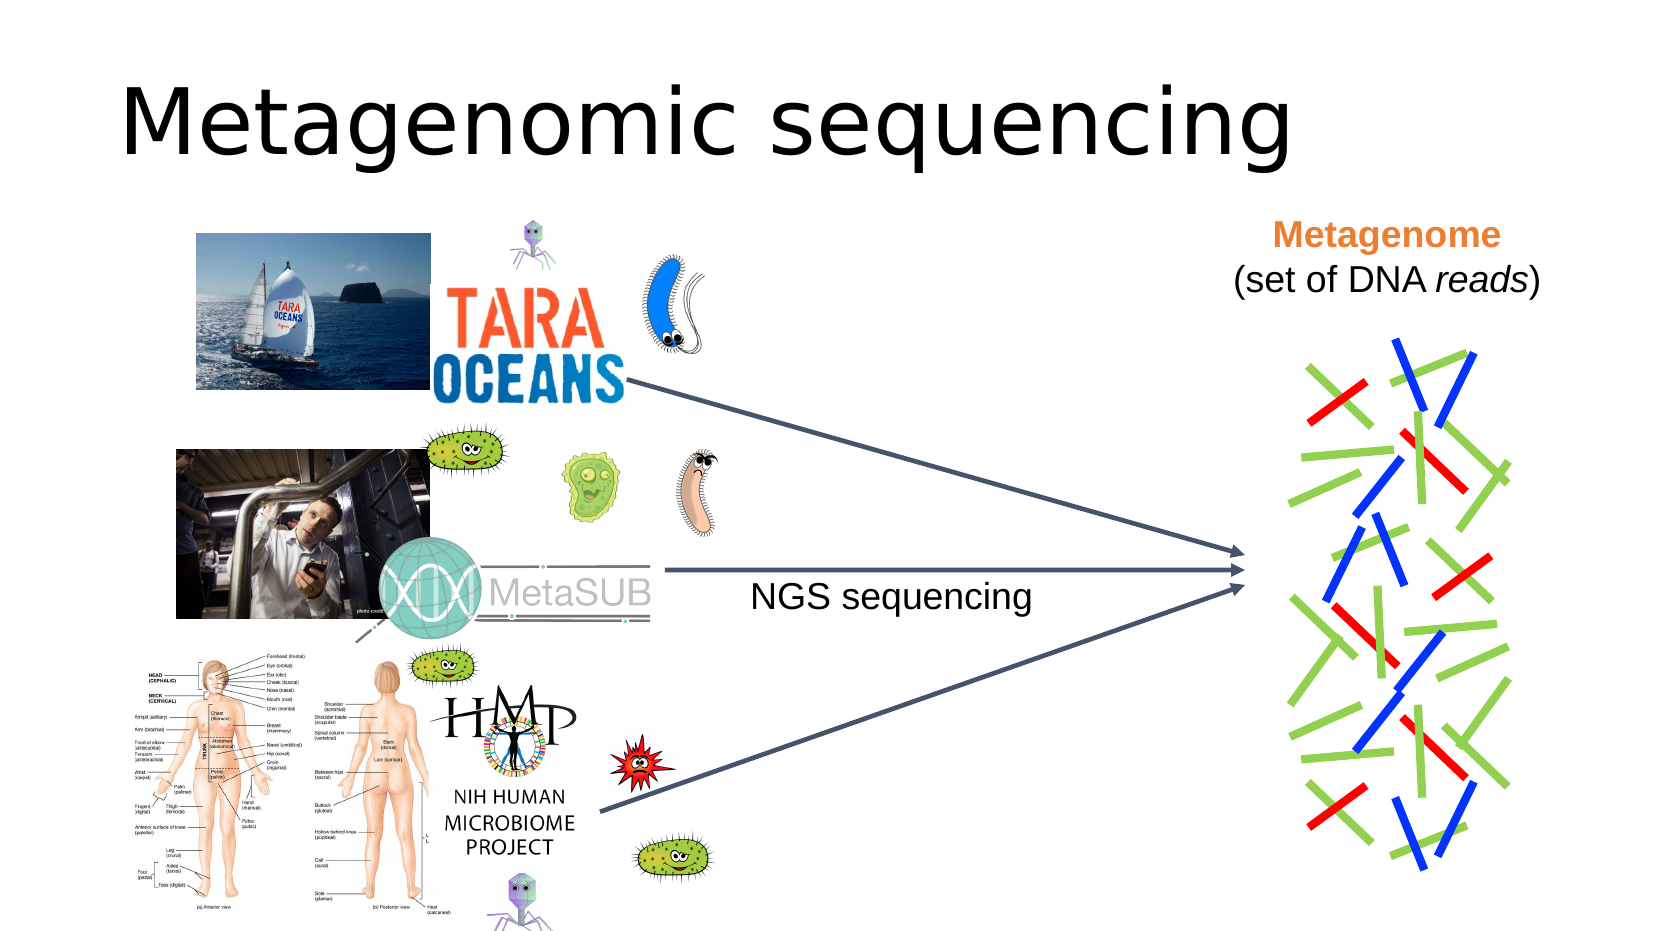

# Metagenomic sequencing
Metagenome
(set of DNA reads)
NGS sequencing
3